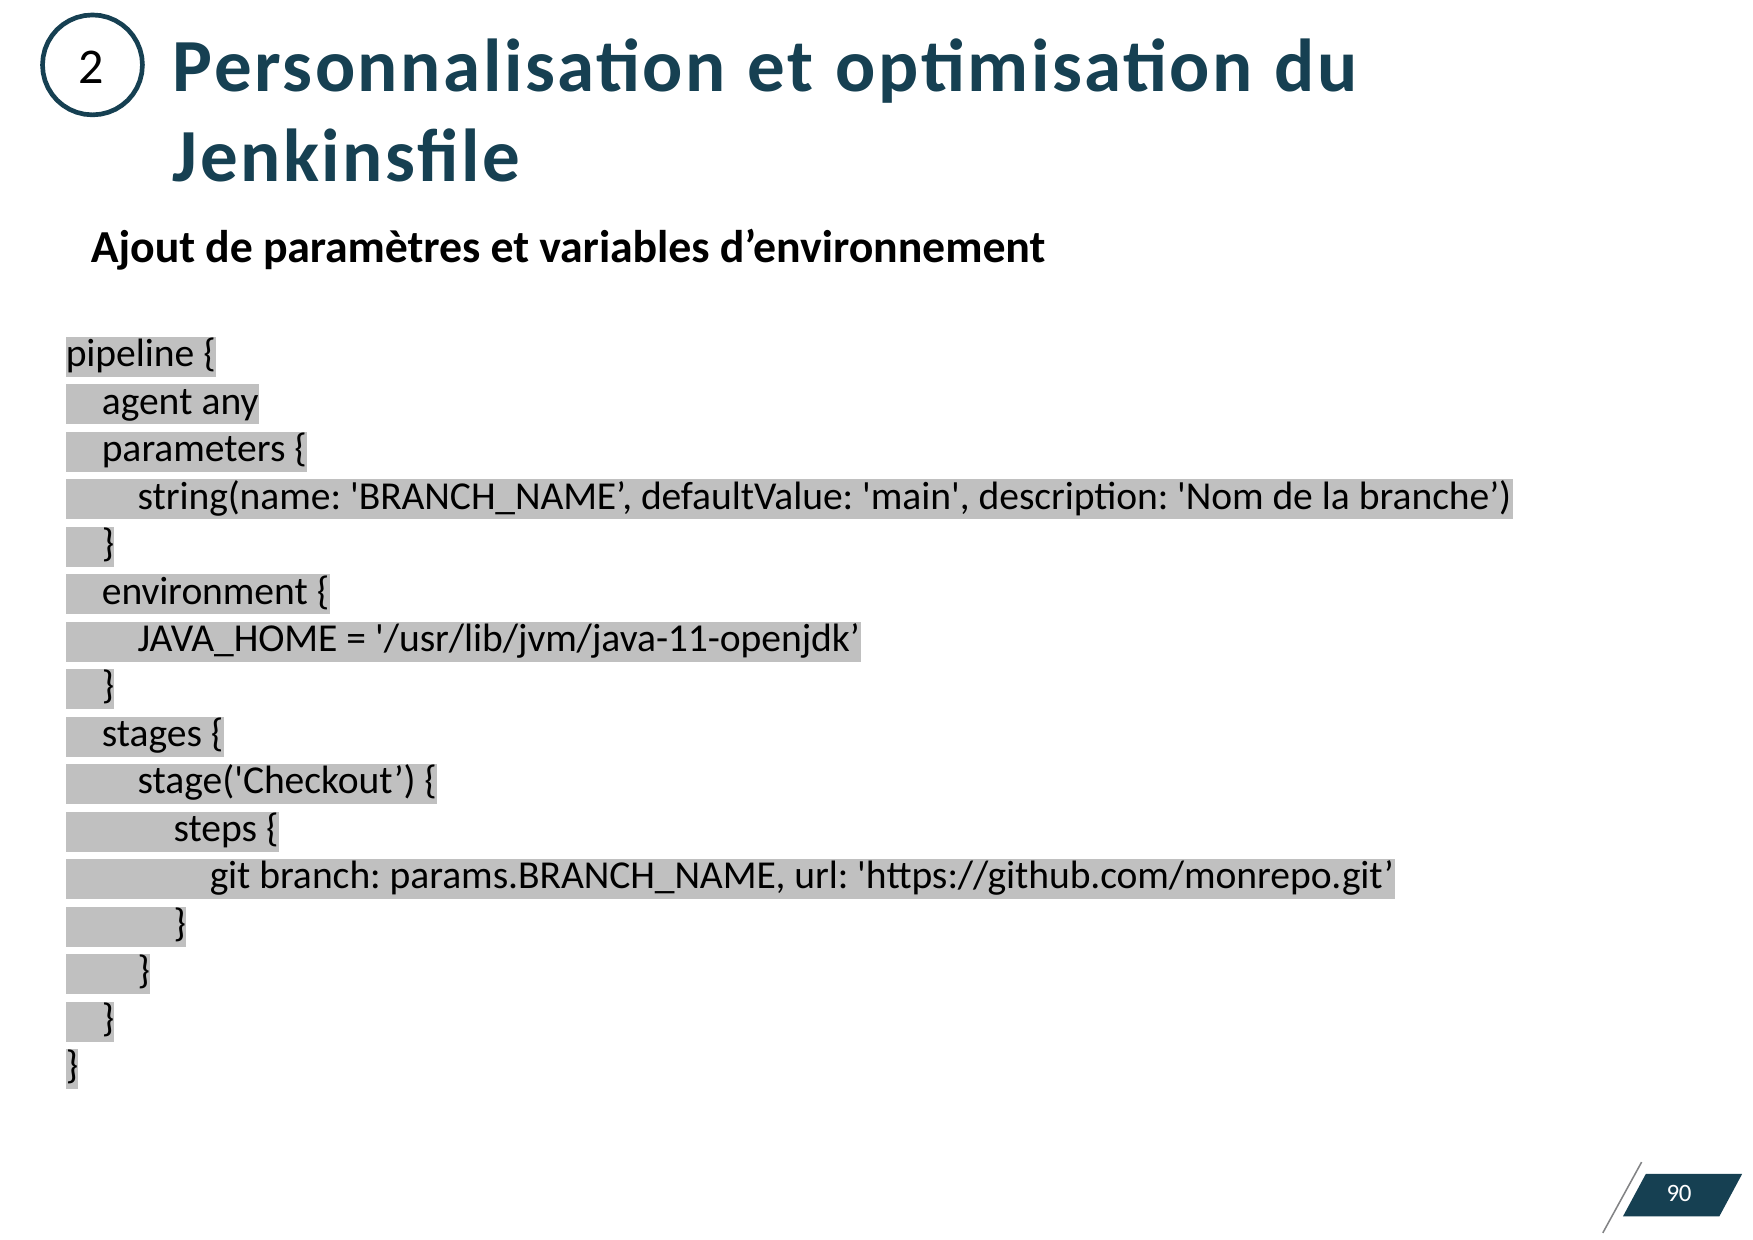

# Personnalisation et optimisation du Jenkinsfile
2
Ajout de paramètres et variables d’environnement
pipeline {
 agent any
 parameters {
 string(name: 'BRANCH_NAME’, defaultValue: 'main', description: 'Nom de la branche’)
 }
 environment {
 JAVA_HOME = '/usr/lib/jvm/java-11-openjdk’
 }
 stages {
 stage('Checkout’) {
 steps {
 git branch: params.BRANCH_NAME, url: 'https://github.com/monrepo.git’
 }
 }
 }
}
90